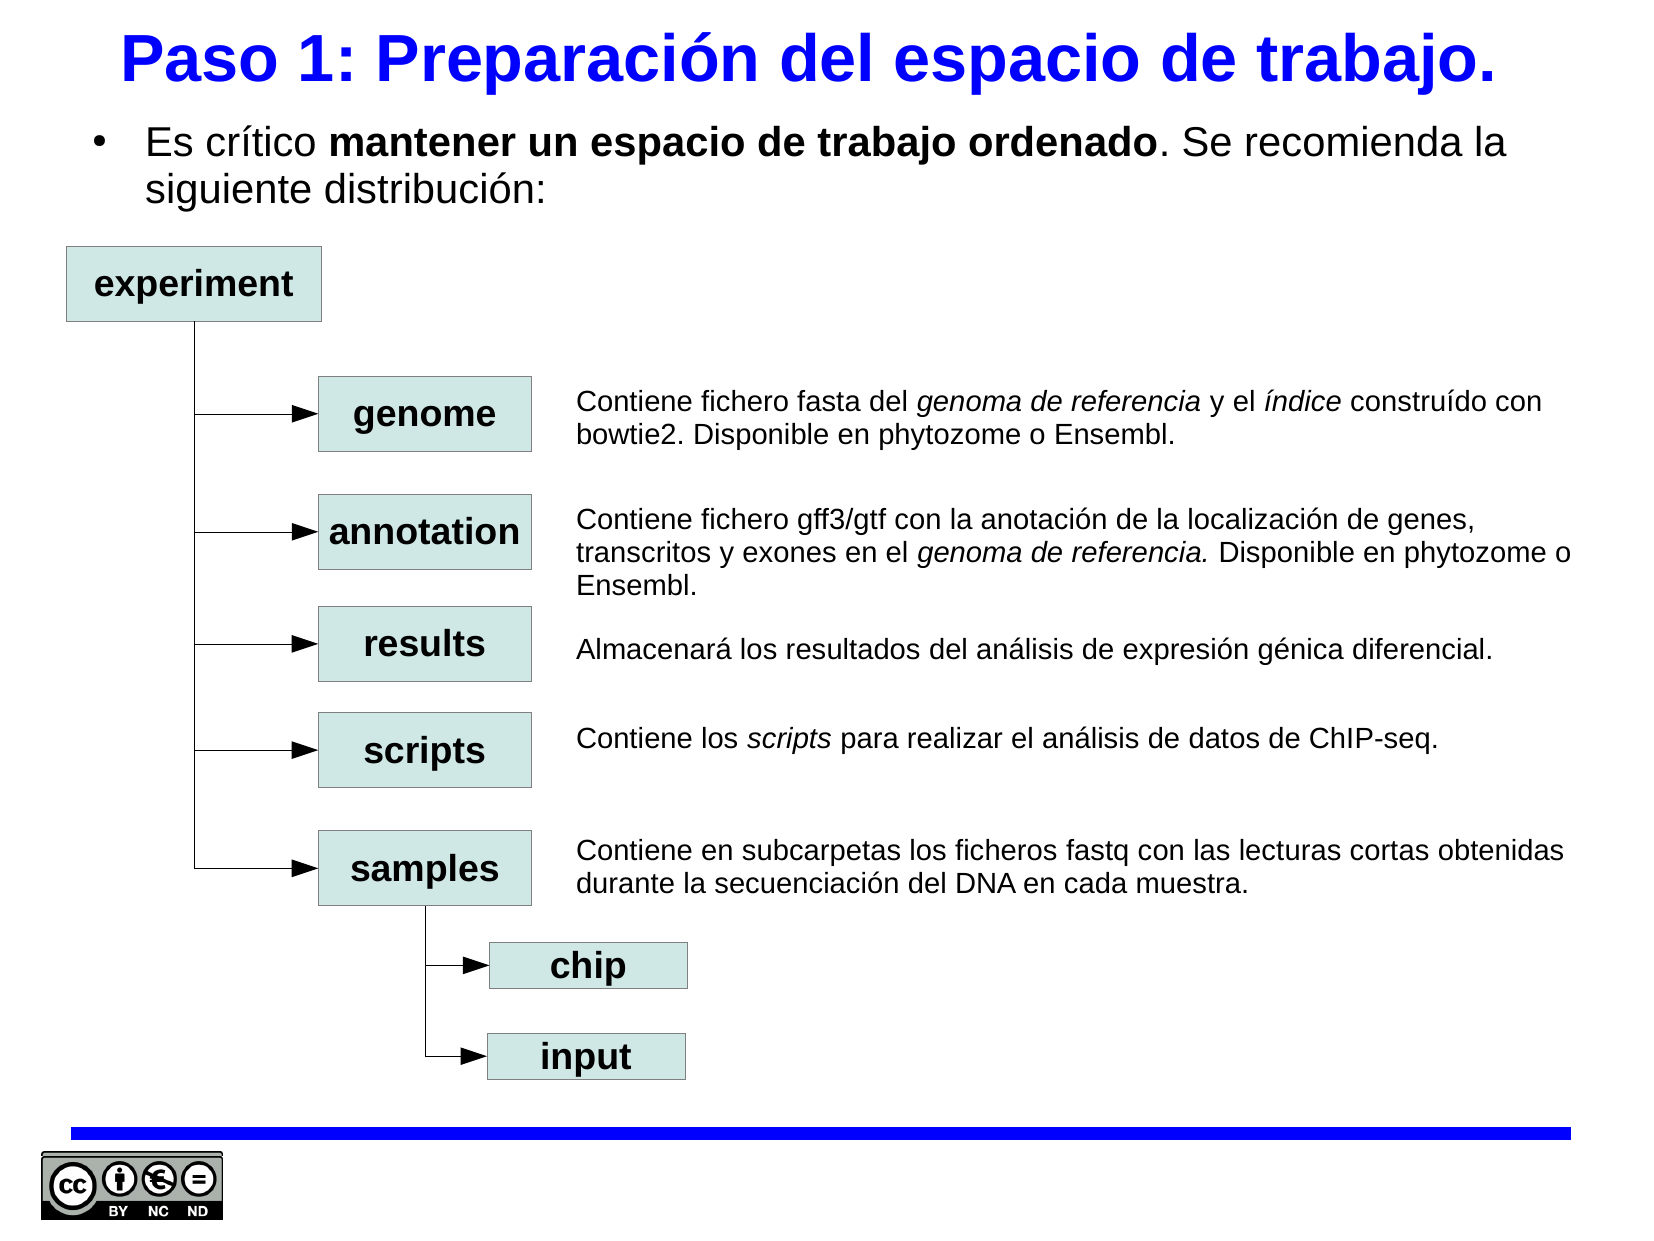

# Paso 1: Preparación del espacio de trabajo.
Es crítico mantener un espacio de trabajo ordenado. Se recomienda la siguiente distribución:
experiment
genome
Contiene fichero fasta del genoma de referencia y el índice construído con bowtie2. Disponible en phytozome o Ensembl.
annotation
Contiene fichero gff3/gtf con la anotación de la localización de genes, transcritos y exones en el genoma de referencia. Disponible en phytozome o Ensembl.
results
Almacenará los resultados del análisis de expresión génica diferencial.
scripts
Contiene los scripts para realizar el análisis de datos de ChIP-seq.
Contiene en subcarpetas los ficheros fastq con las lecturas cortas obtenidas durante la secuenciación del DNA en cada muestra.
samples
chip
input